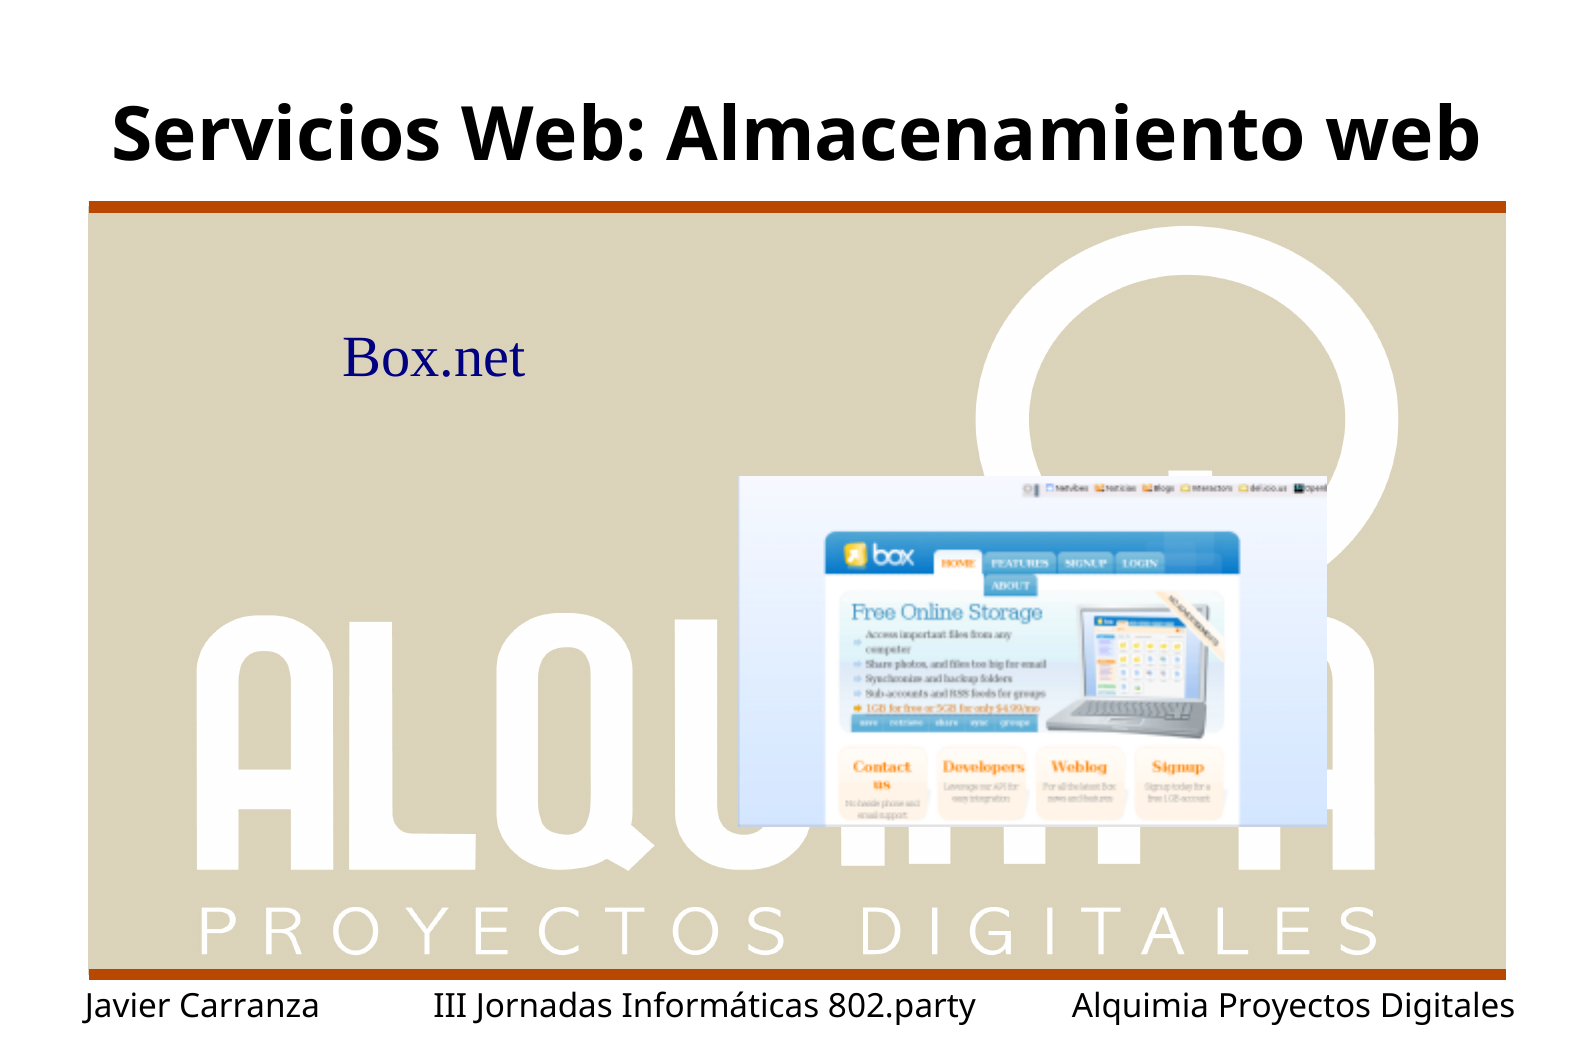

# Servicios Web: Almacenamiento web
Box.net
 Javier Carranza III Jornadas Informáticas 802.party Alquimia Proyectos Digitales